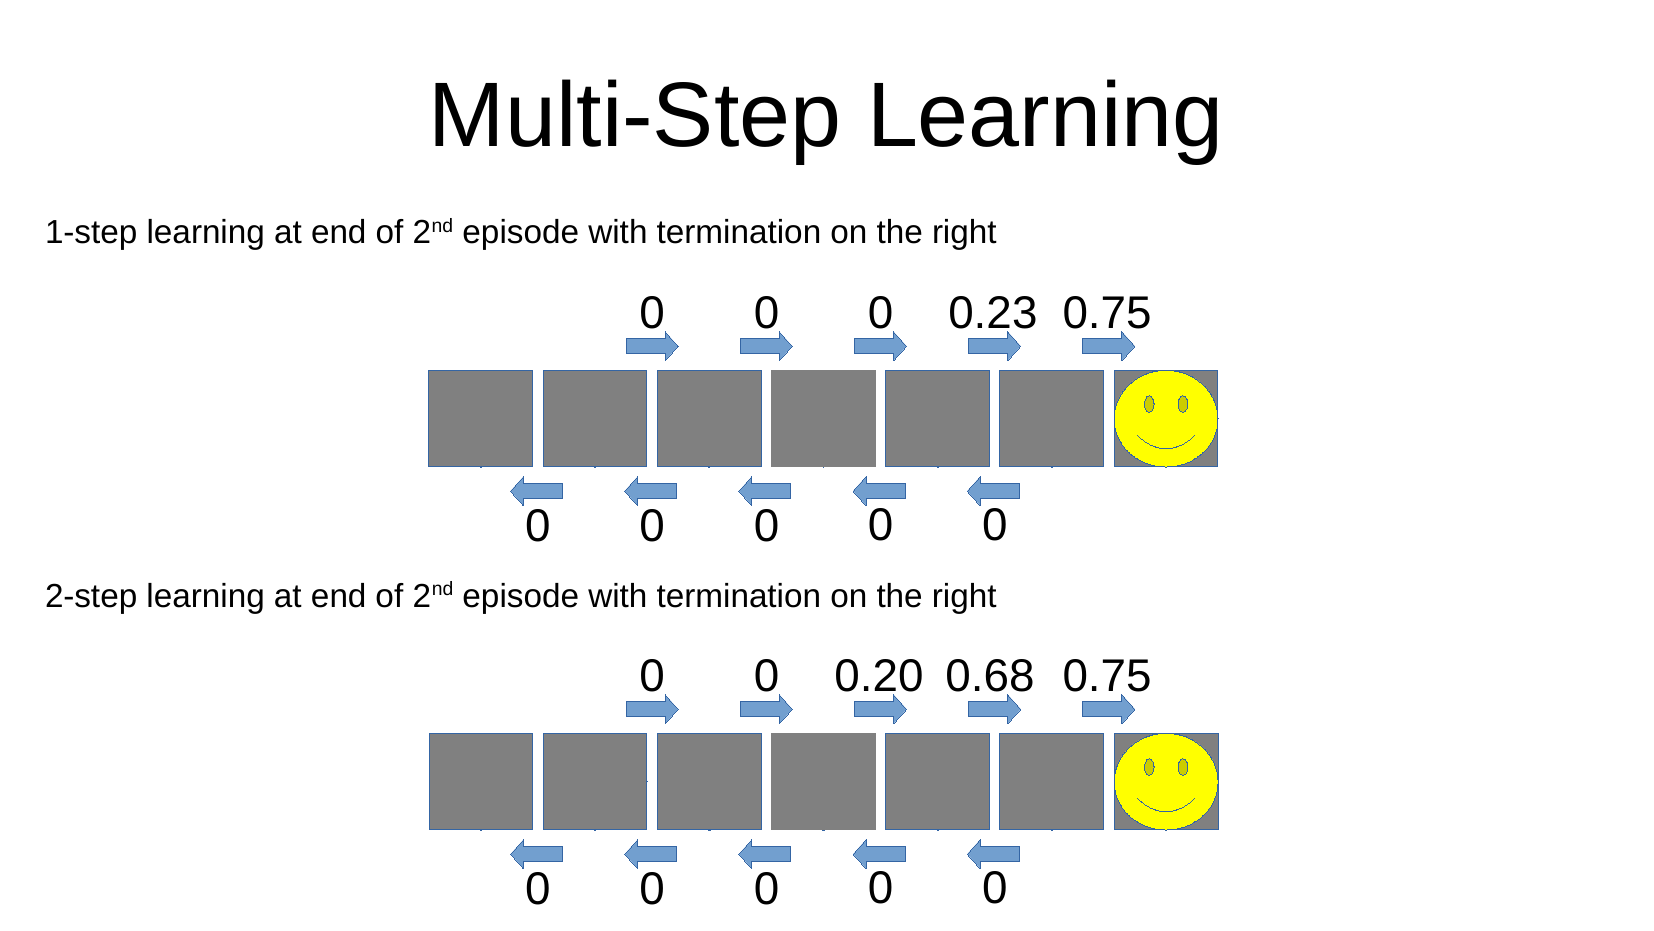

Multi-Step Learning
1-step learning at end of 2nd episode with termination on the right
0.23
# 0.75
0
0
0
0
0
0
0
0
2-step learning at end of 2nd episode with termination on the right
0.20
0.68
0.75
0
0
0
0
0
0
0